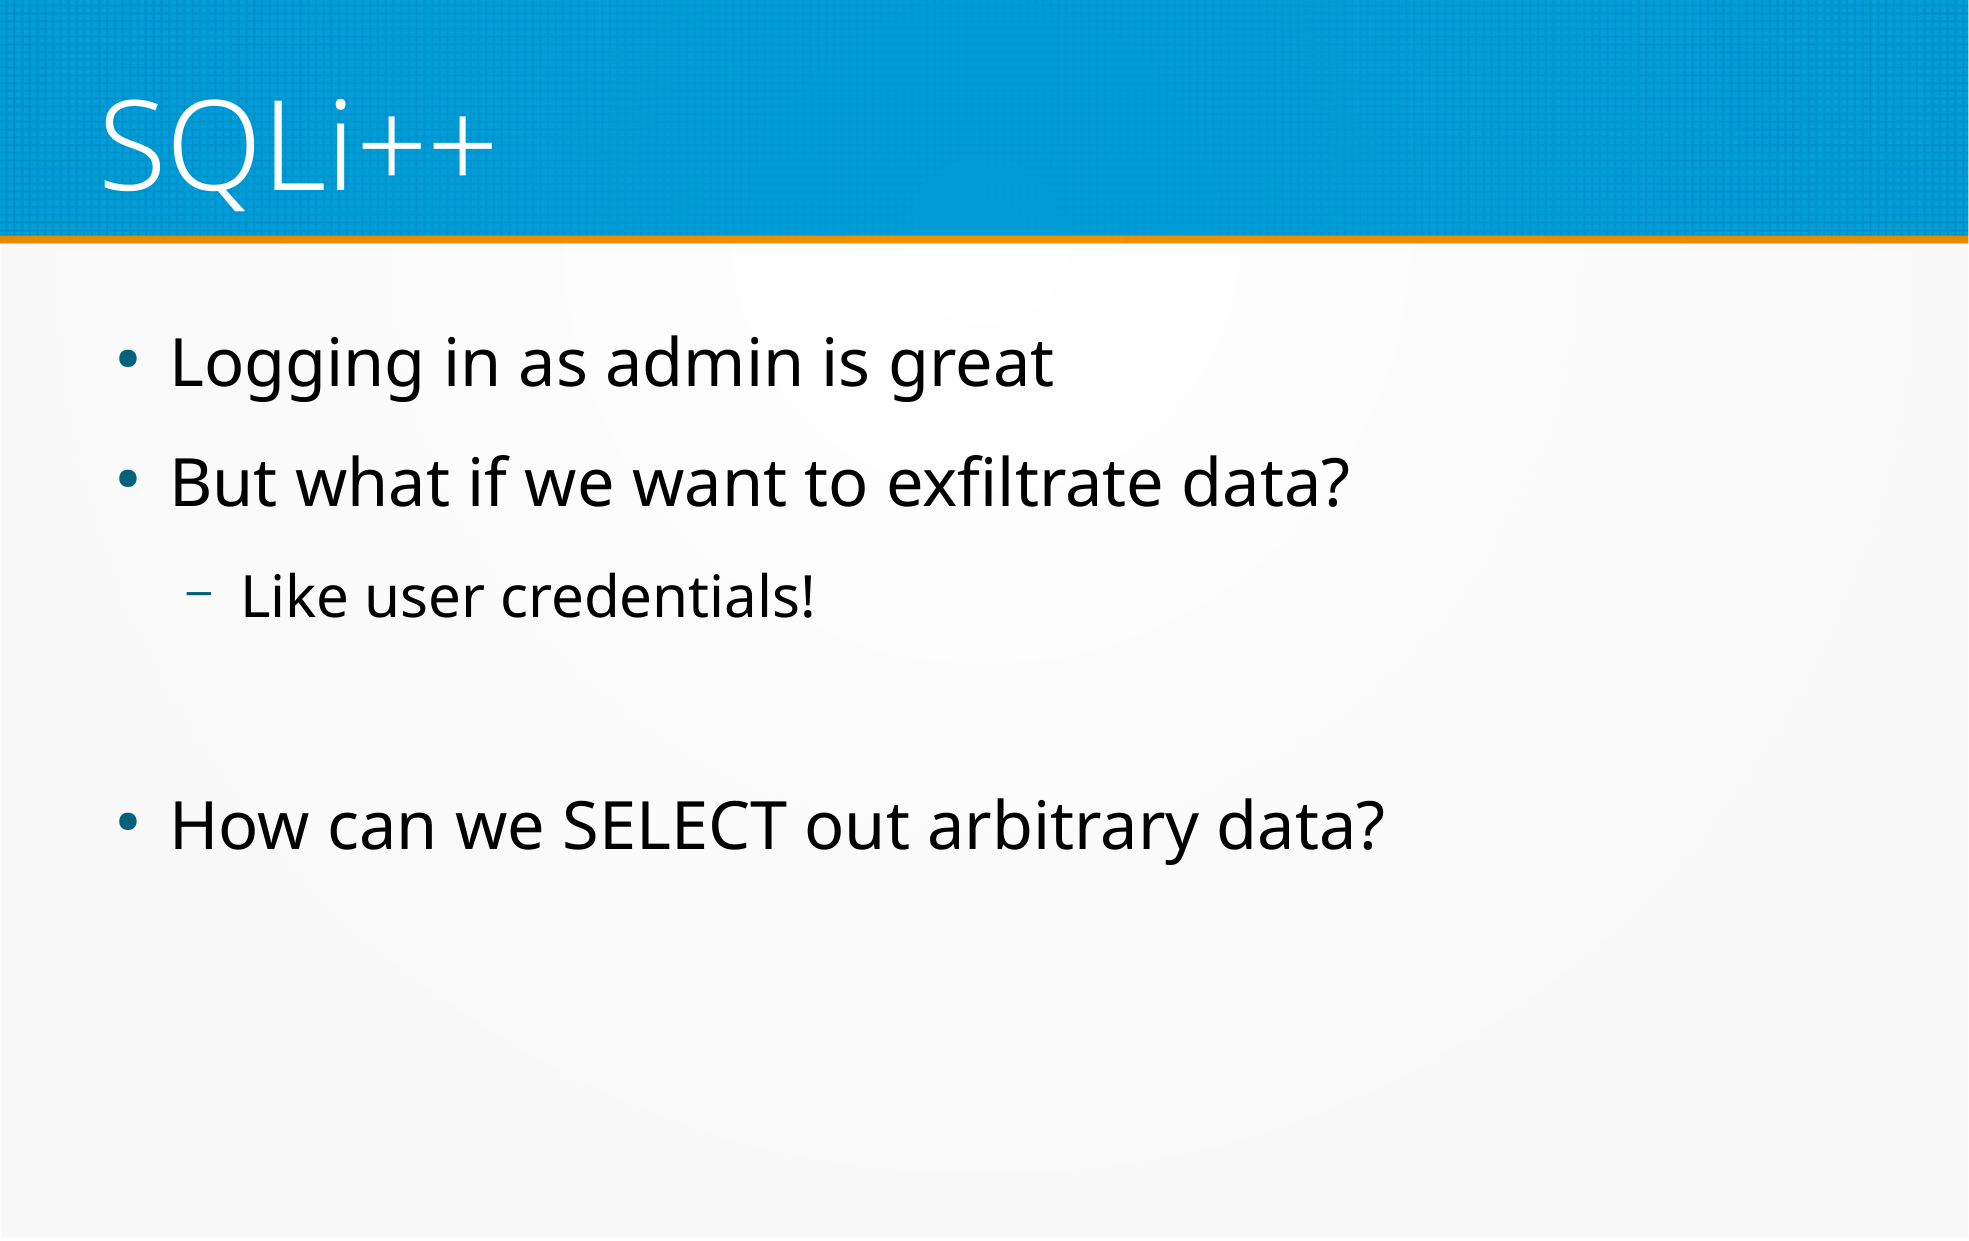

# SQLi++
Logging in as admin is great
But what if we want to exfiltrate data?
Like user credentials!
How can we SELECT out arbitrary data?